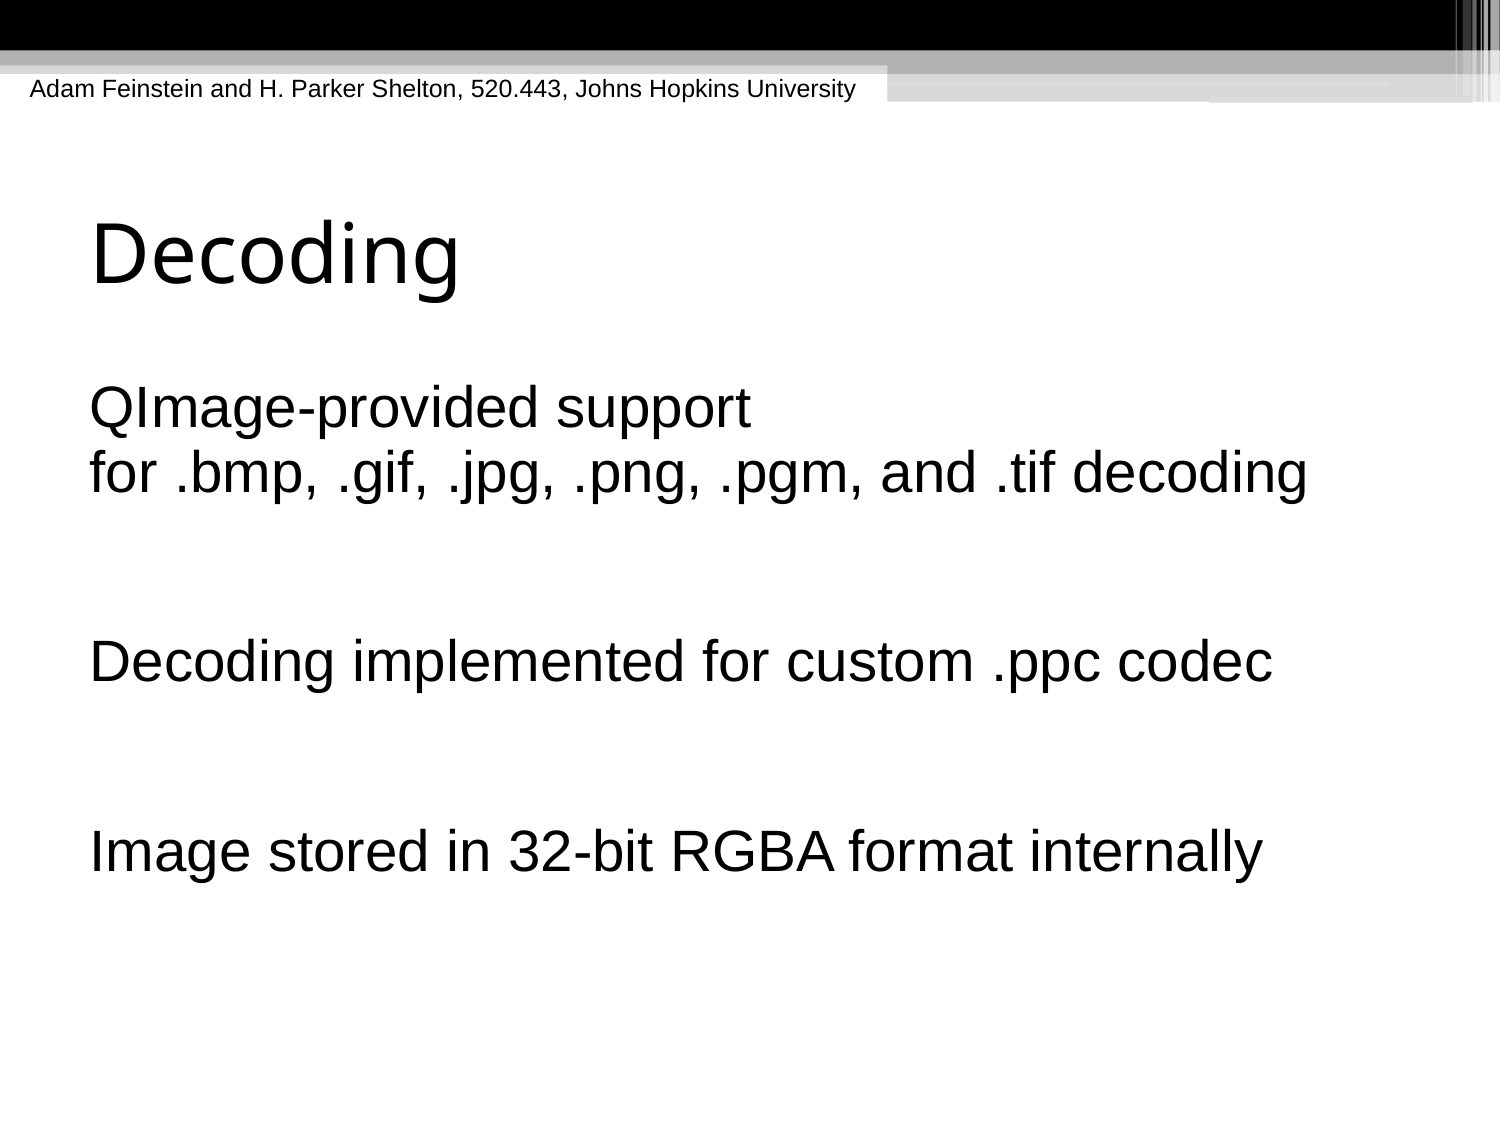

Adam Feinstein and H. Parker Shelton, 520.443, Johns Hopkins University
# Decoding
QImage-provided support for .bmp, .gif, .jpg, .png, .pgm, and .tif decoding
Decoding implemented for custom .ppc codec
Image stored in 32-bit RGBA format internally